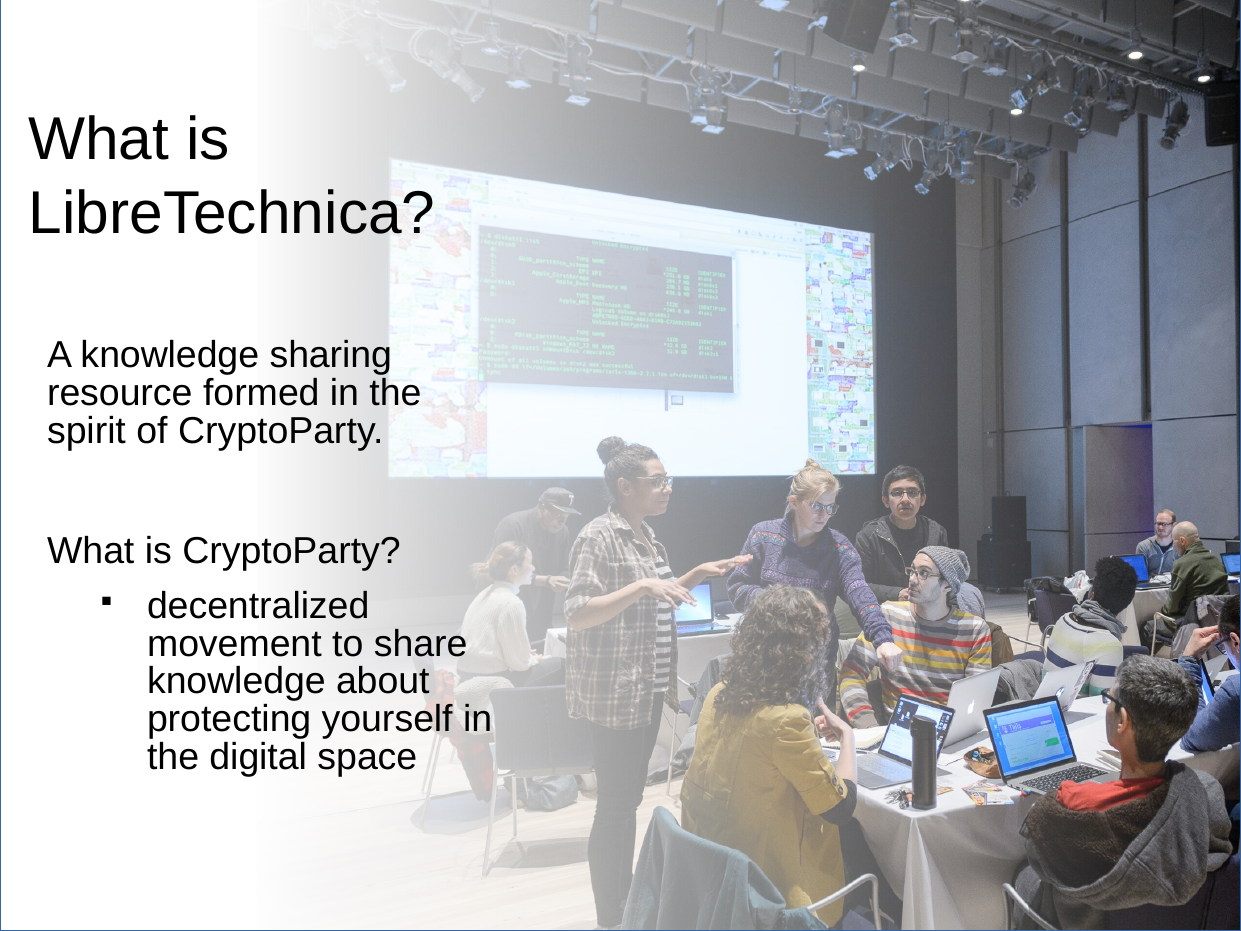

What is
LibreTechnica?
A knowledge sharing resource formed in the spirit of CryptoParty.
What is CryptoParty?
decentralized movement to share knowledge about protecting yourself in the digital space